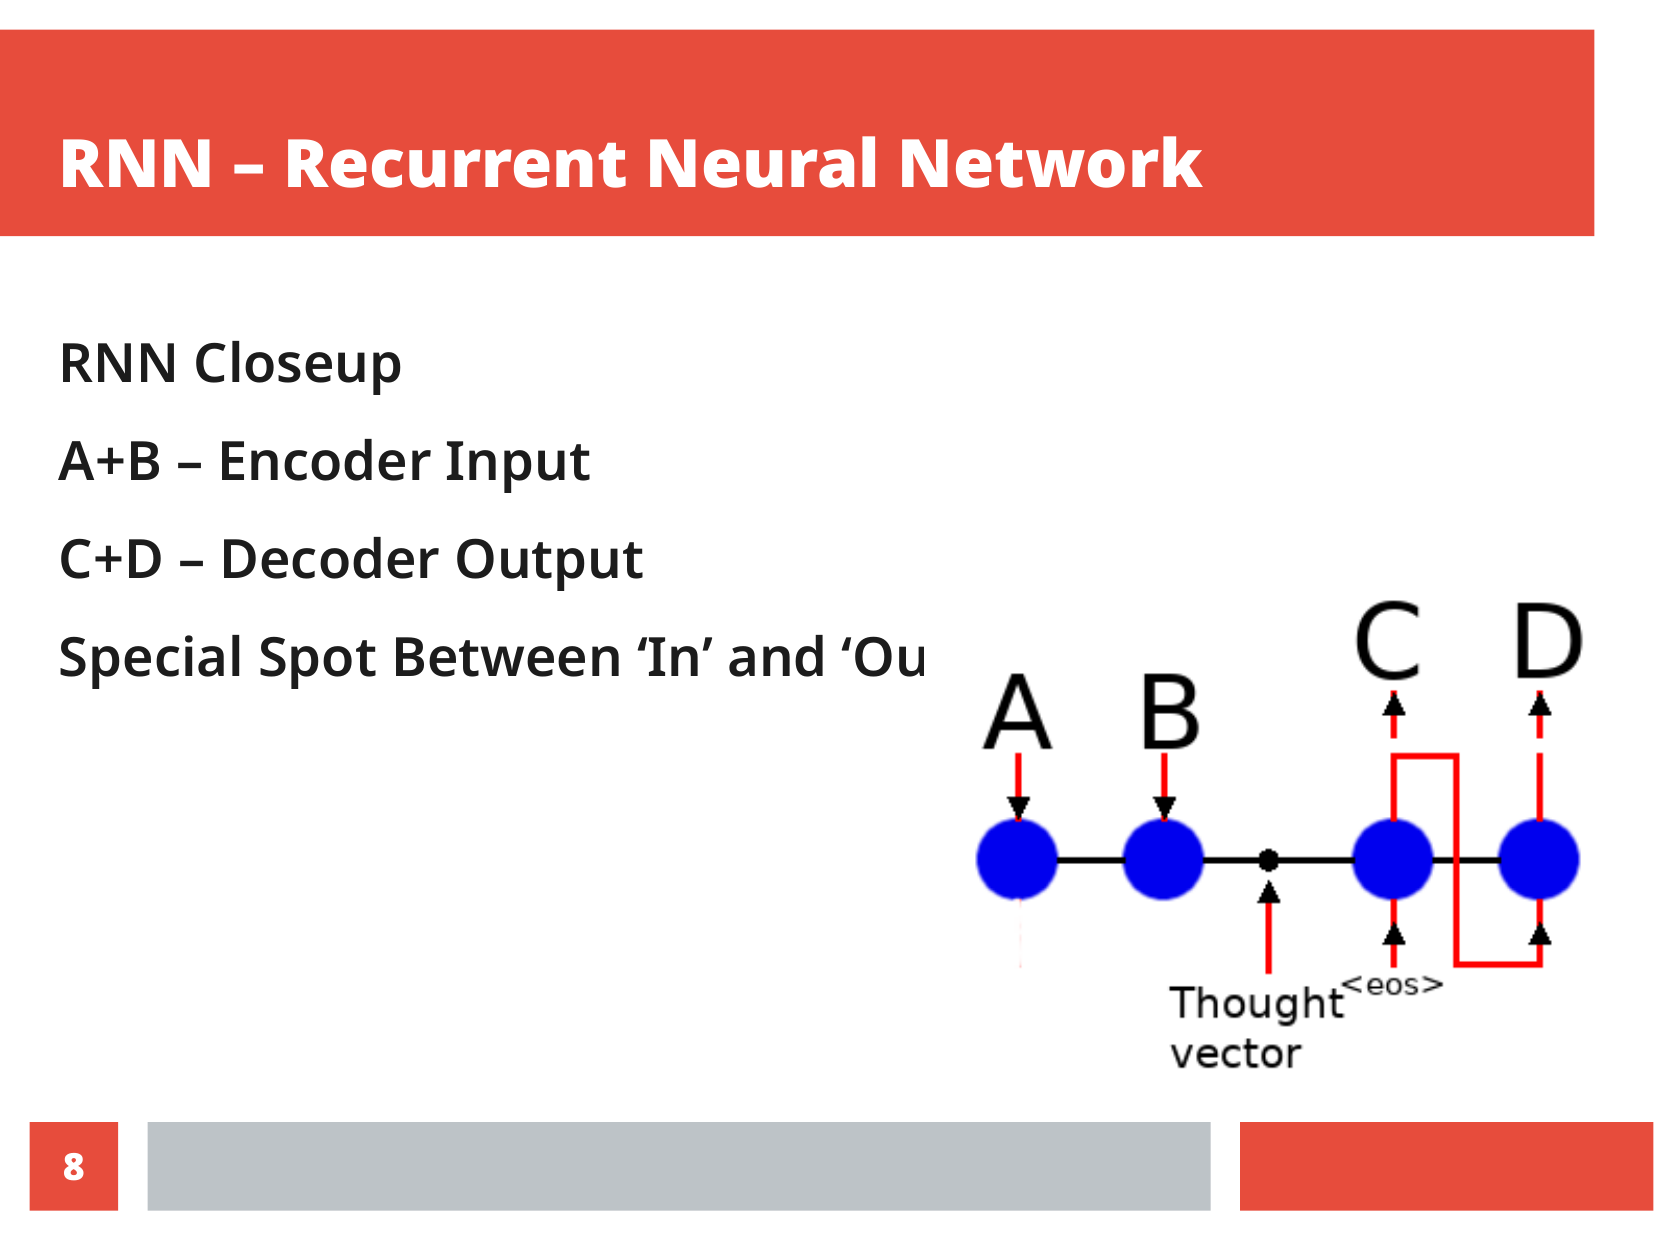

# RNN – Recurrent Neural Network
RNN Closeup
A+B – Encoder Input
C+D – Decoder Output
Special Spot Between ‘In’ and ‘Out’
8